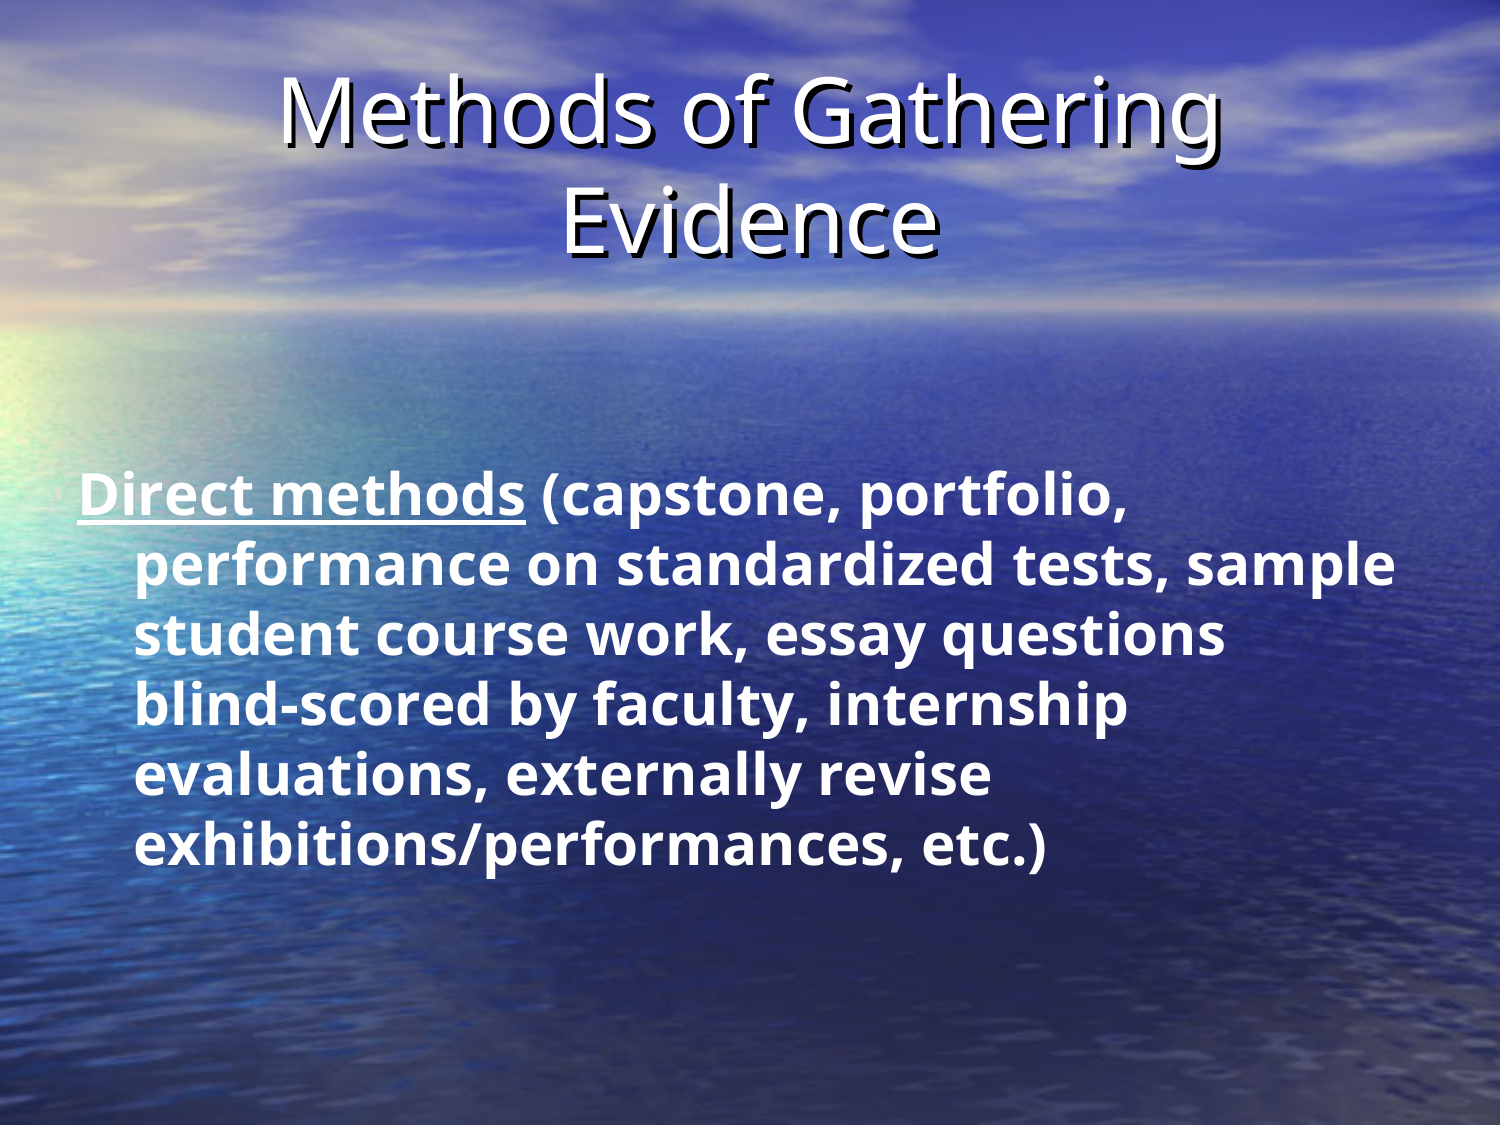

# Methods of Gathering Evidence
Direct methods (capstone, portfolio, performance on standardized tests, sample student course work, essay questions blind-scored by faculty, internship evaluations, externally revise exhibitions/performances, etc.)